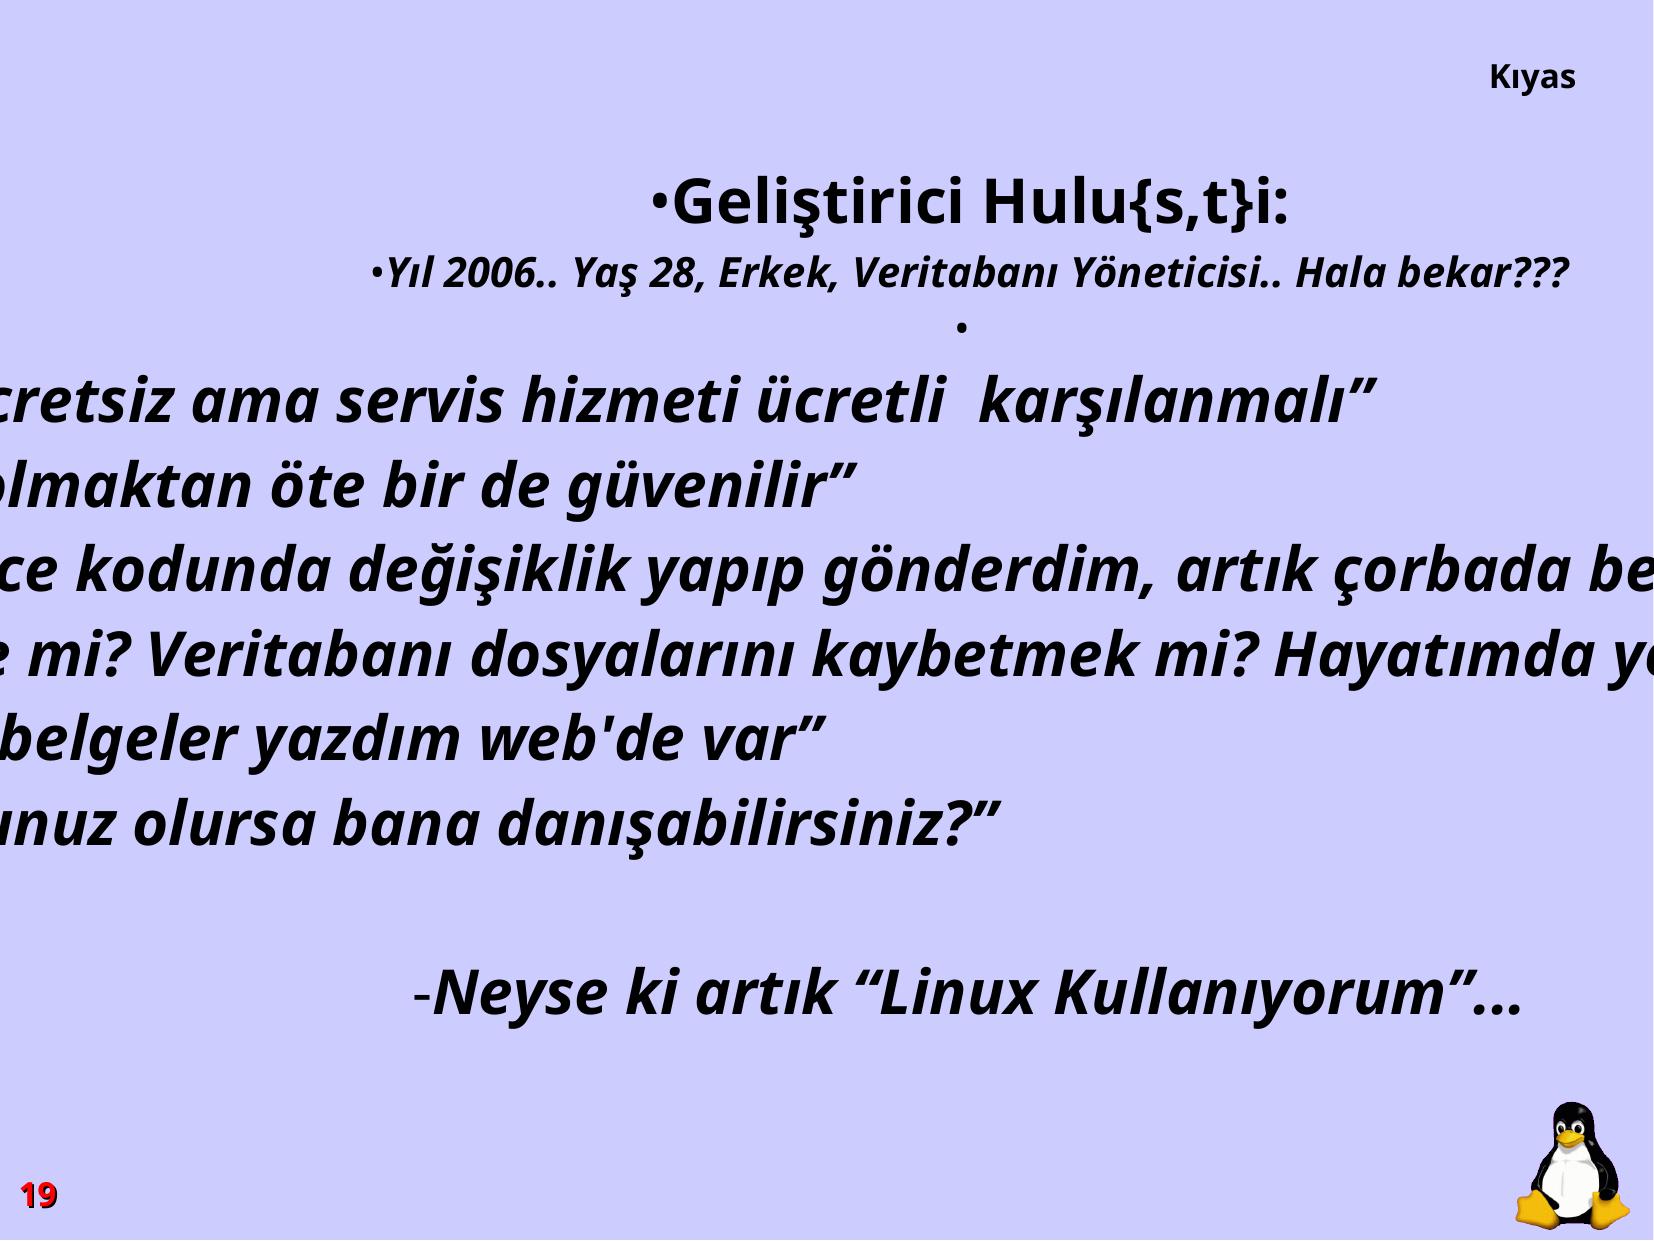

Kıyas
Geliştirici Hulu{s,t}i:
Yıl 2006.. Yaş 28, Erkek, Veritabanı Yöneticisi.. Hala bekar???
 “Ürün ücretsiz ama servis hizmeti ücretli karşılanmalı”
 “Esnek olmaktan öte bir de güvenilir”
 “2 yıl önce kodunda değişiklik yapıp gönderdim, artık çorbada benim de tuzum var.”
 “Kitleme mi? Veritabanı dosyalarını kaybetmek mi? Hayatımda yok bunlar.”
 “Türkçe belgeler yazdım web'de var”
 “Bir sorunuz olursa bana danışabilirsiniz?”
Neyse ki artık “Linux Kullanıyorum”...